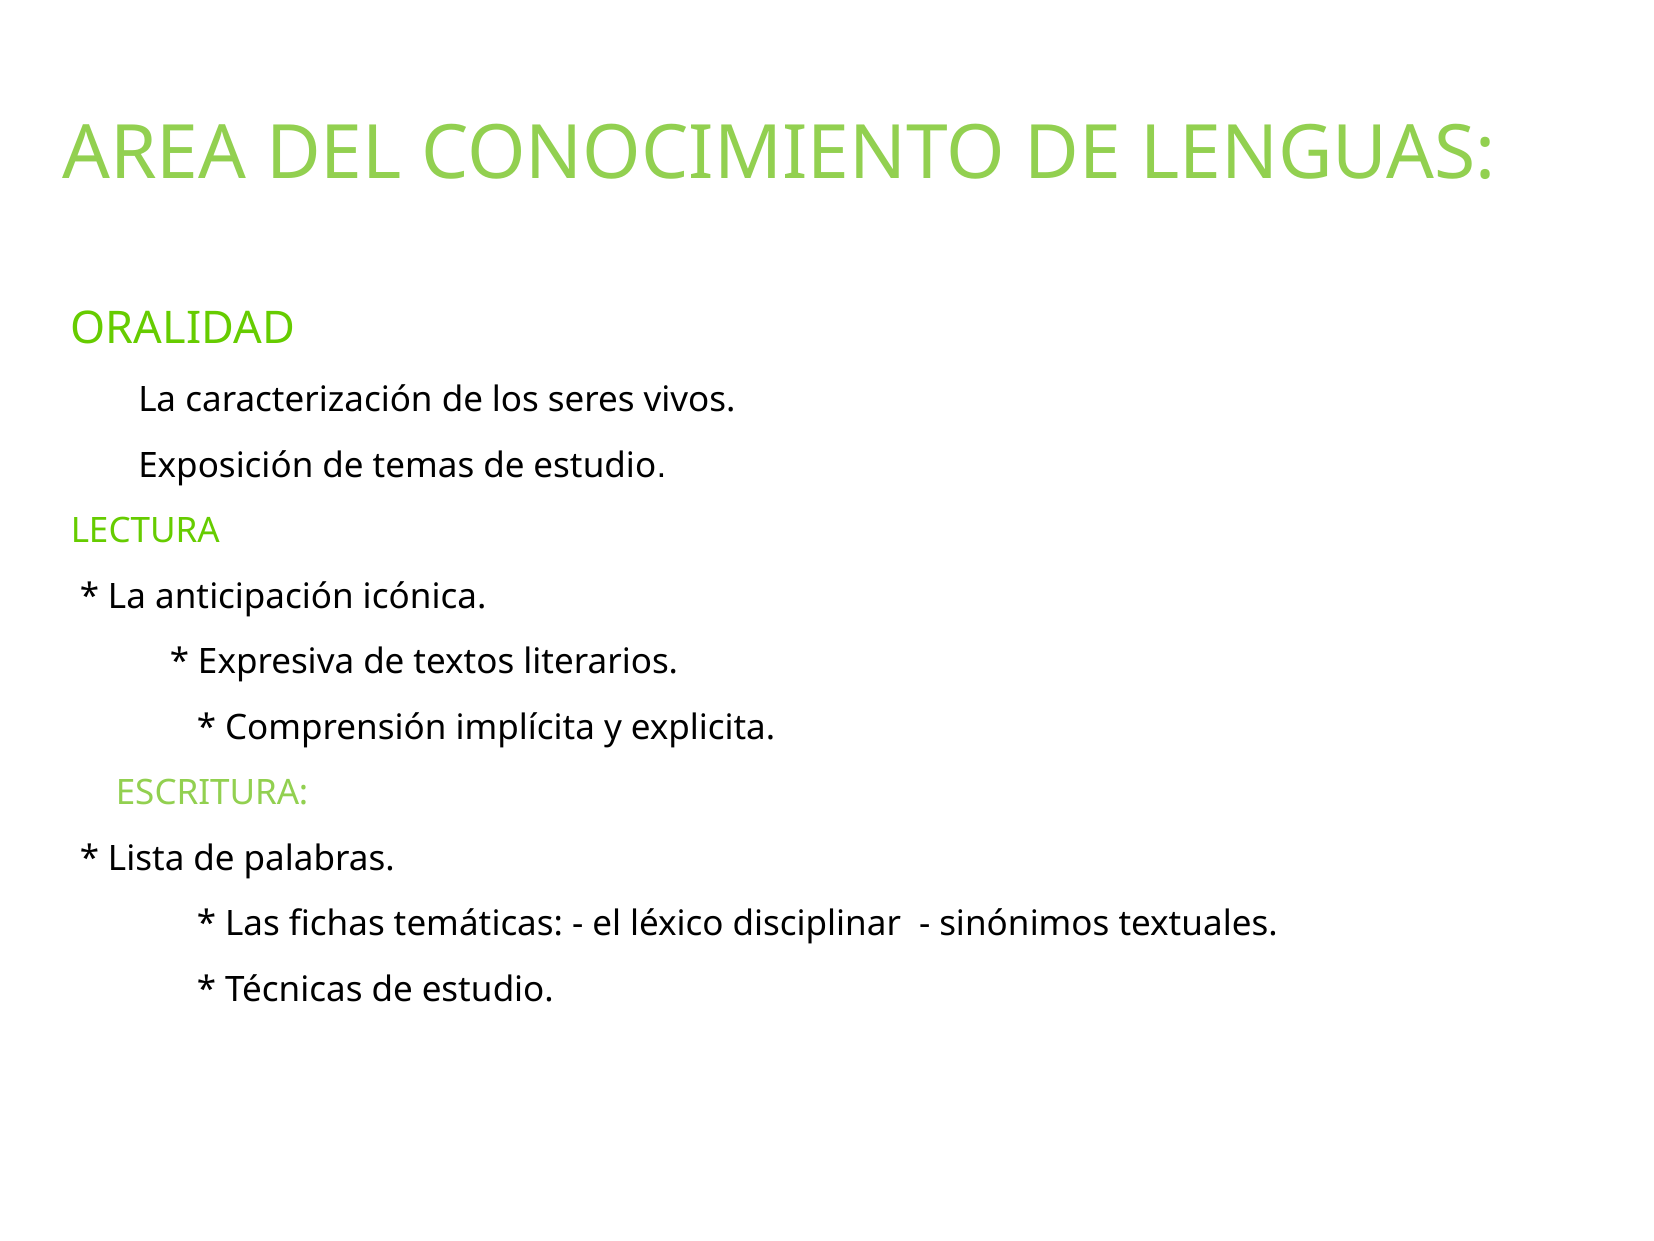

# AREA DEL CONOCIMIENTO DE LENGUAS:
ORALIDAD
La caracterización de los seres vivos.
Exposición de temas de estudio.
LECTURA
 * La anticipación icónica.
 * Expresiva de textos literarios.
 * Comprensión implícita y explicita.
 ESCRITURA:
 * Lista de palabras.
 * Las fichas temáticas: - el léxico disciplinar - sinónimos textuales.
 * Técnicas de estudio.